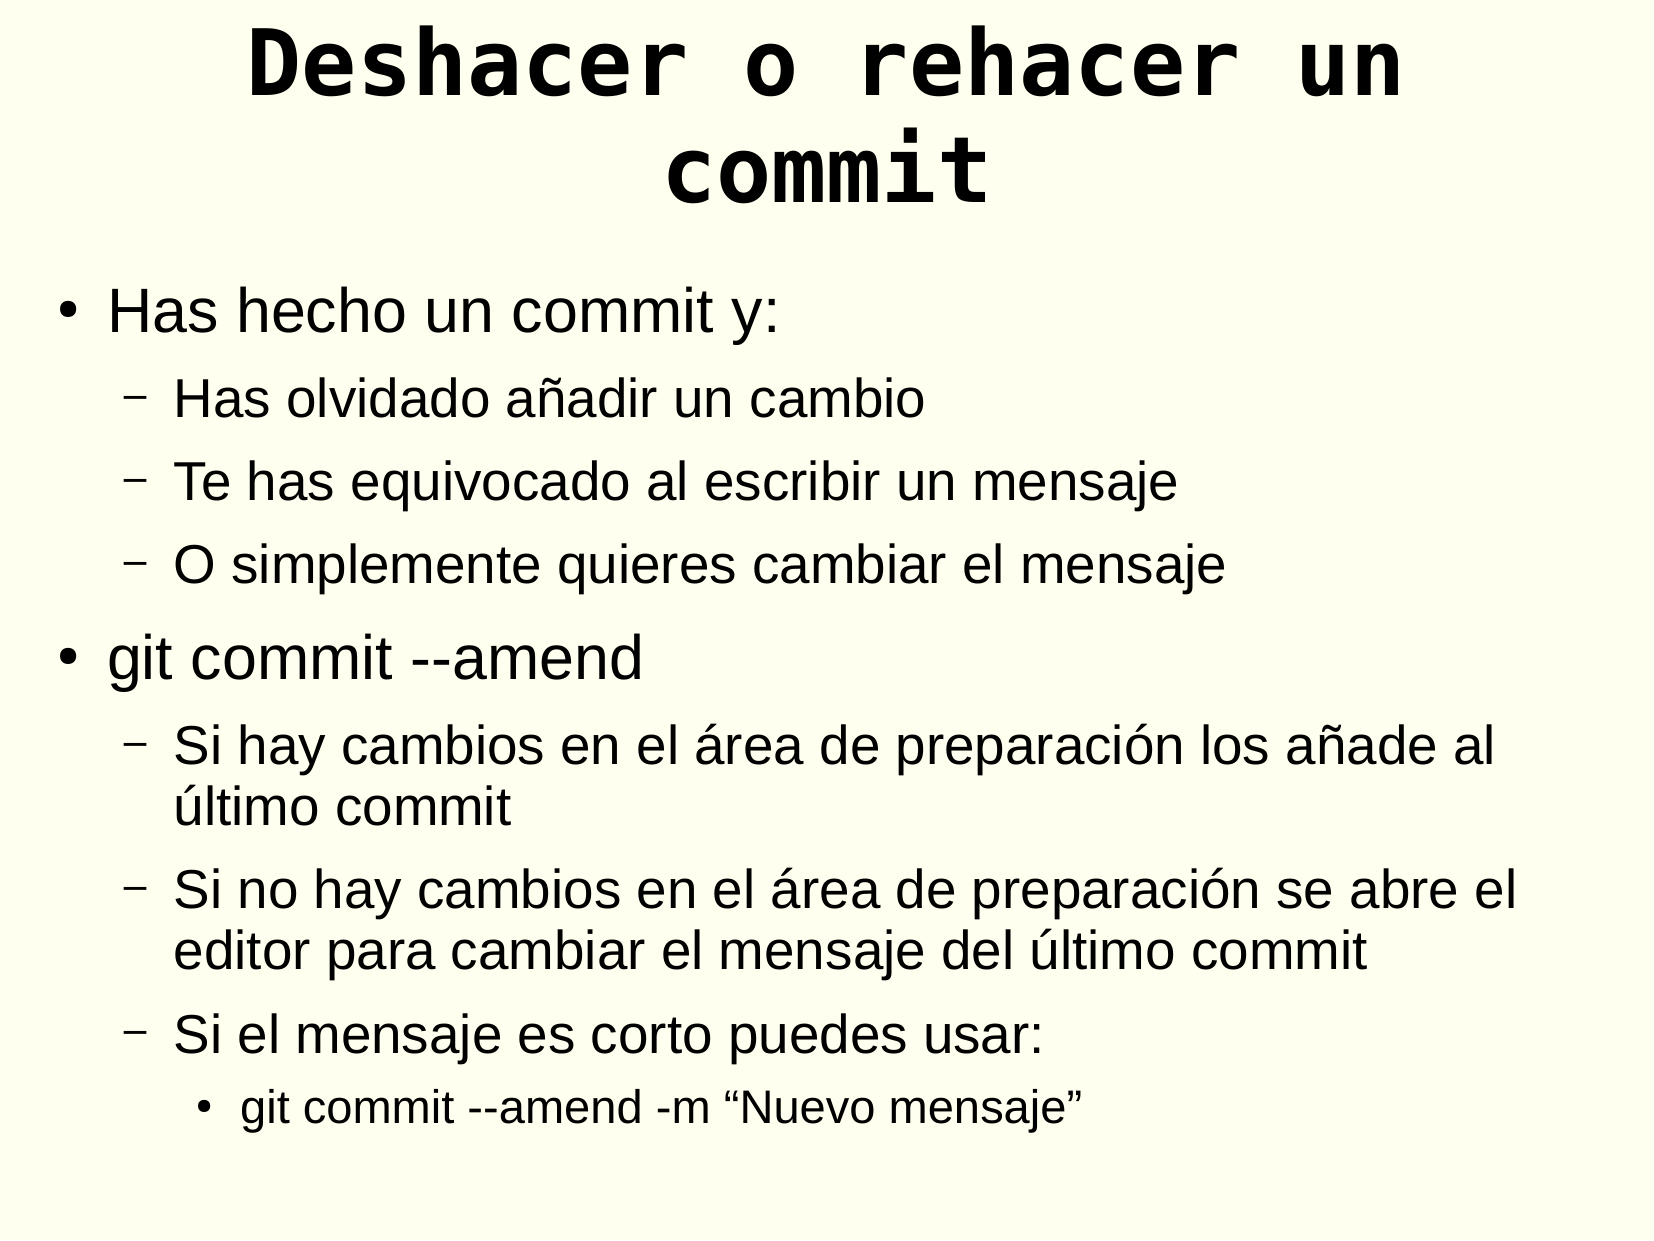

# Deshacer o rehacer un commit
Has hecho un commit y:
Has olvidado añadir un cambio
Te has equivocado al escribir un mensaje
O simplemente quieres cambiar el mensaje
git commit --amend
Si hay cambios en el área de preparación los añade al último commit
Si no hay cambios en el área de preparación se abre el editor para cambiar el mensaje del último commit
Si el mensaje es corto puedes usar:
git commit --amend -m “Nuevo mensaje”